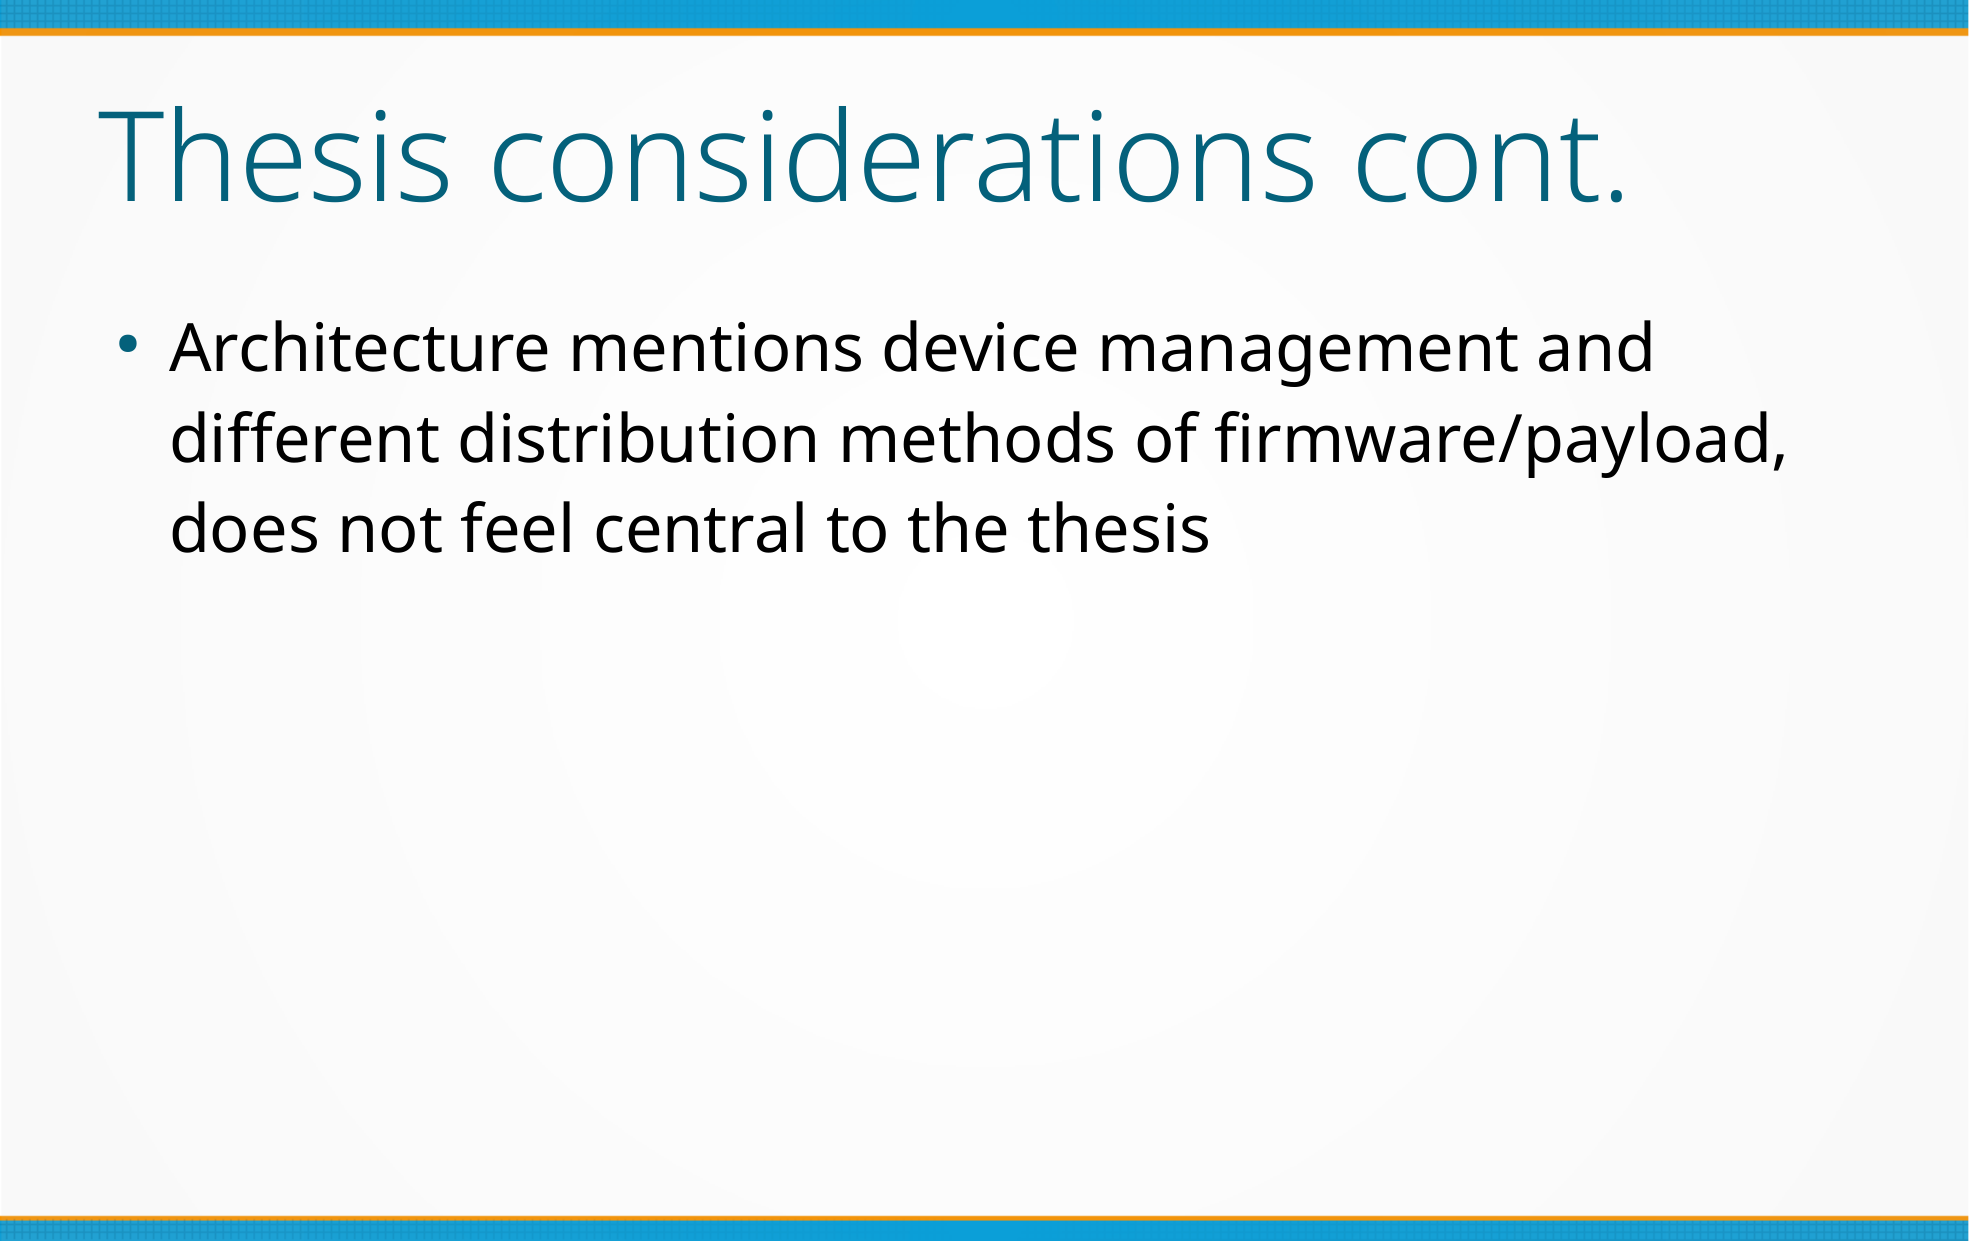

# Thesis considerations cont.
Architecture mentions device management and different distribution methods of firmware/payload, does not feel central to the thesis